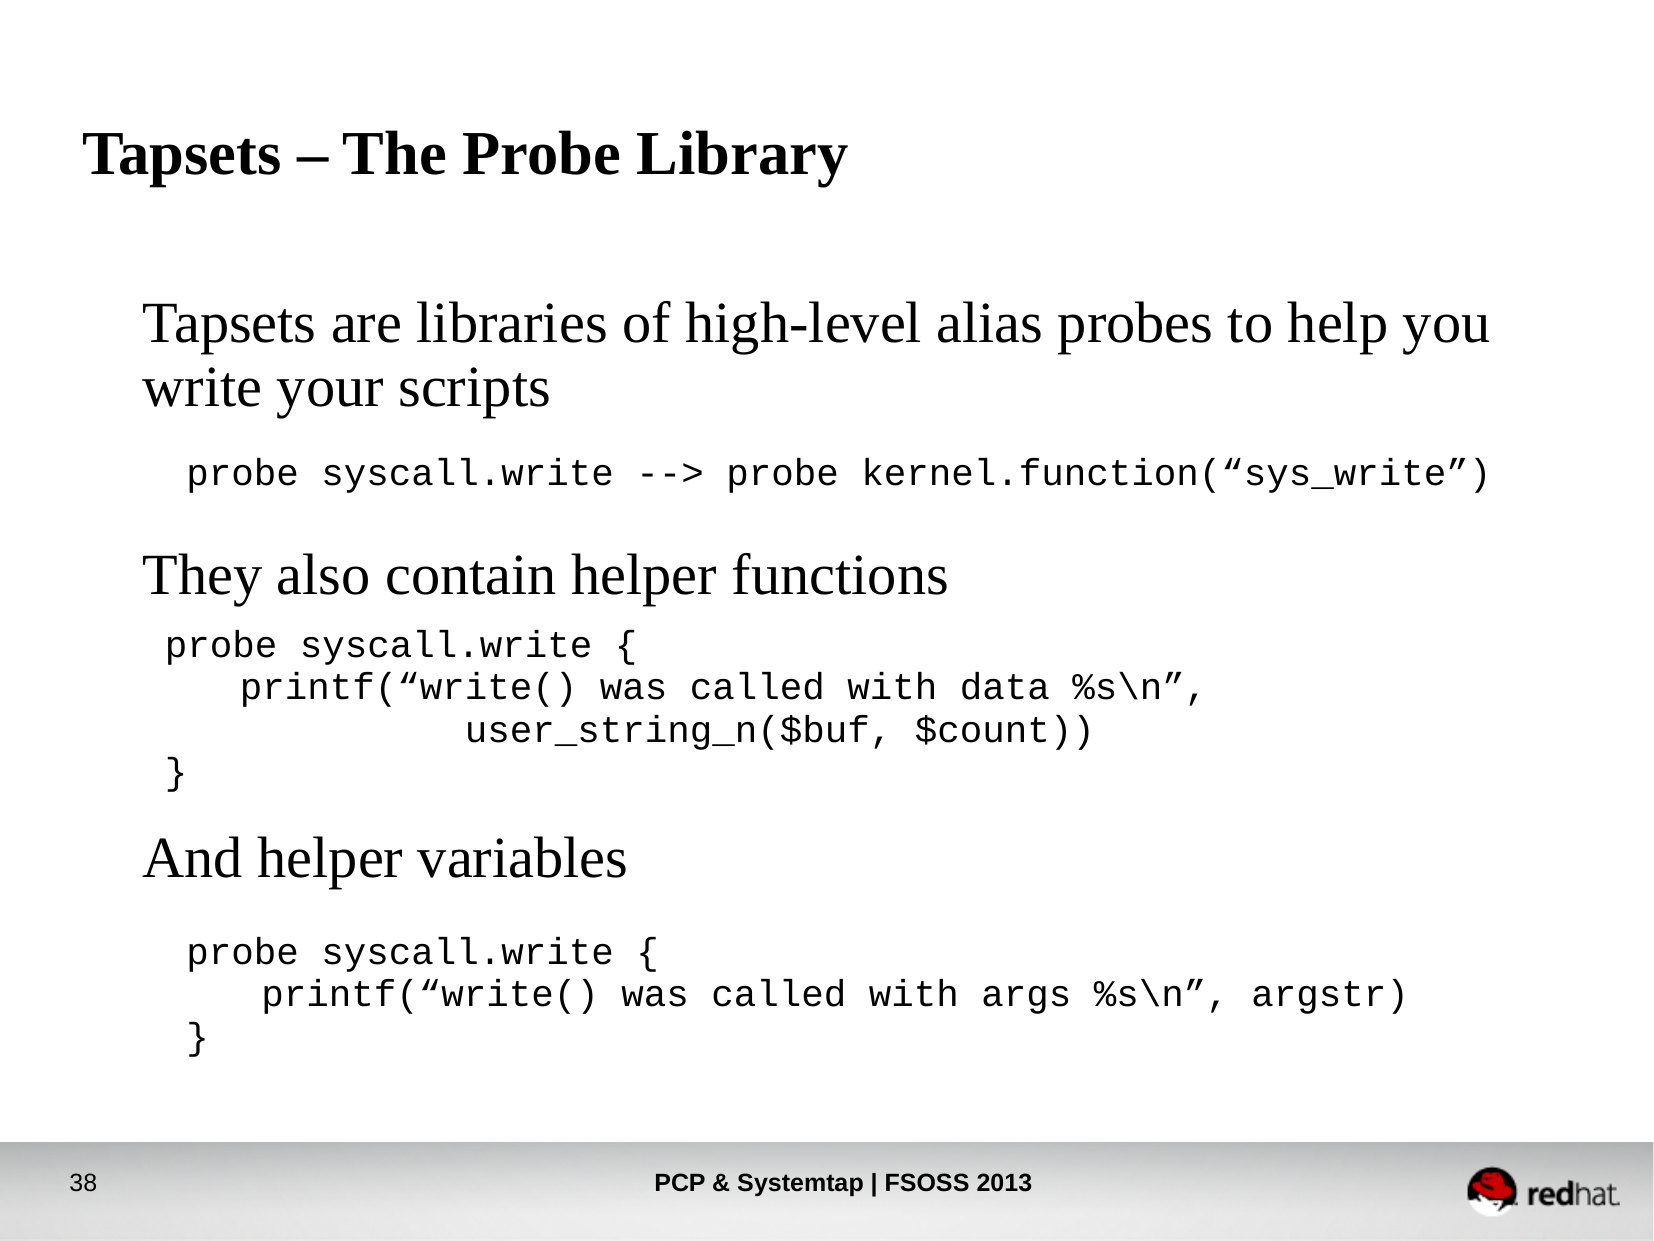

# Tapsets – The Probe Library
Tapsets are libraries of high-level alias probes to help you write your scripts
They also contain helper functions
And helper variables
probe syscall.write --> probe kernel.function(“sys_write”)
probe syscall.write {
	printf(“write() was called with data %s\n”,
				user_string_n($buf, $count))
}
probe syscall.write {
	printf(“write() was called with args %s\n”, argstr)
}